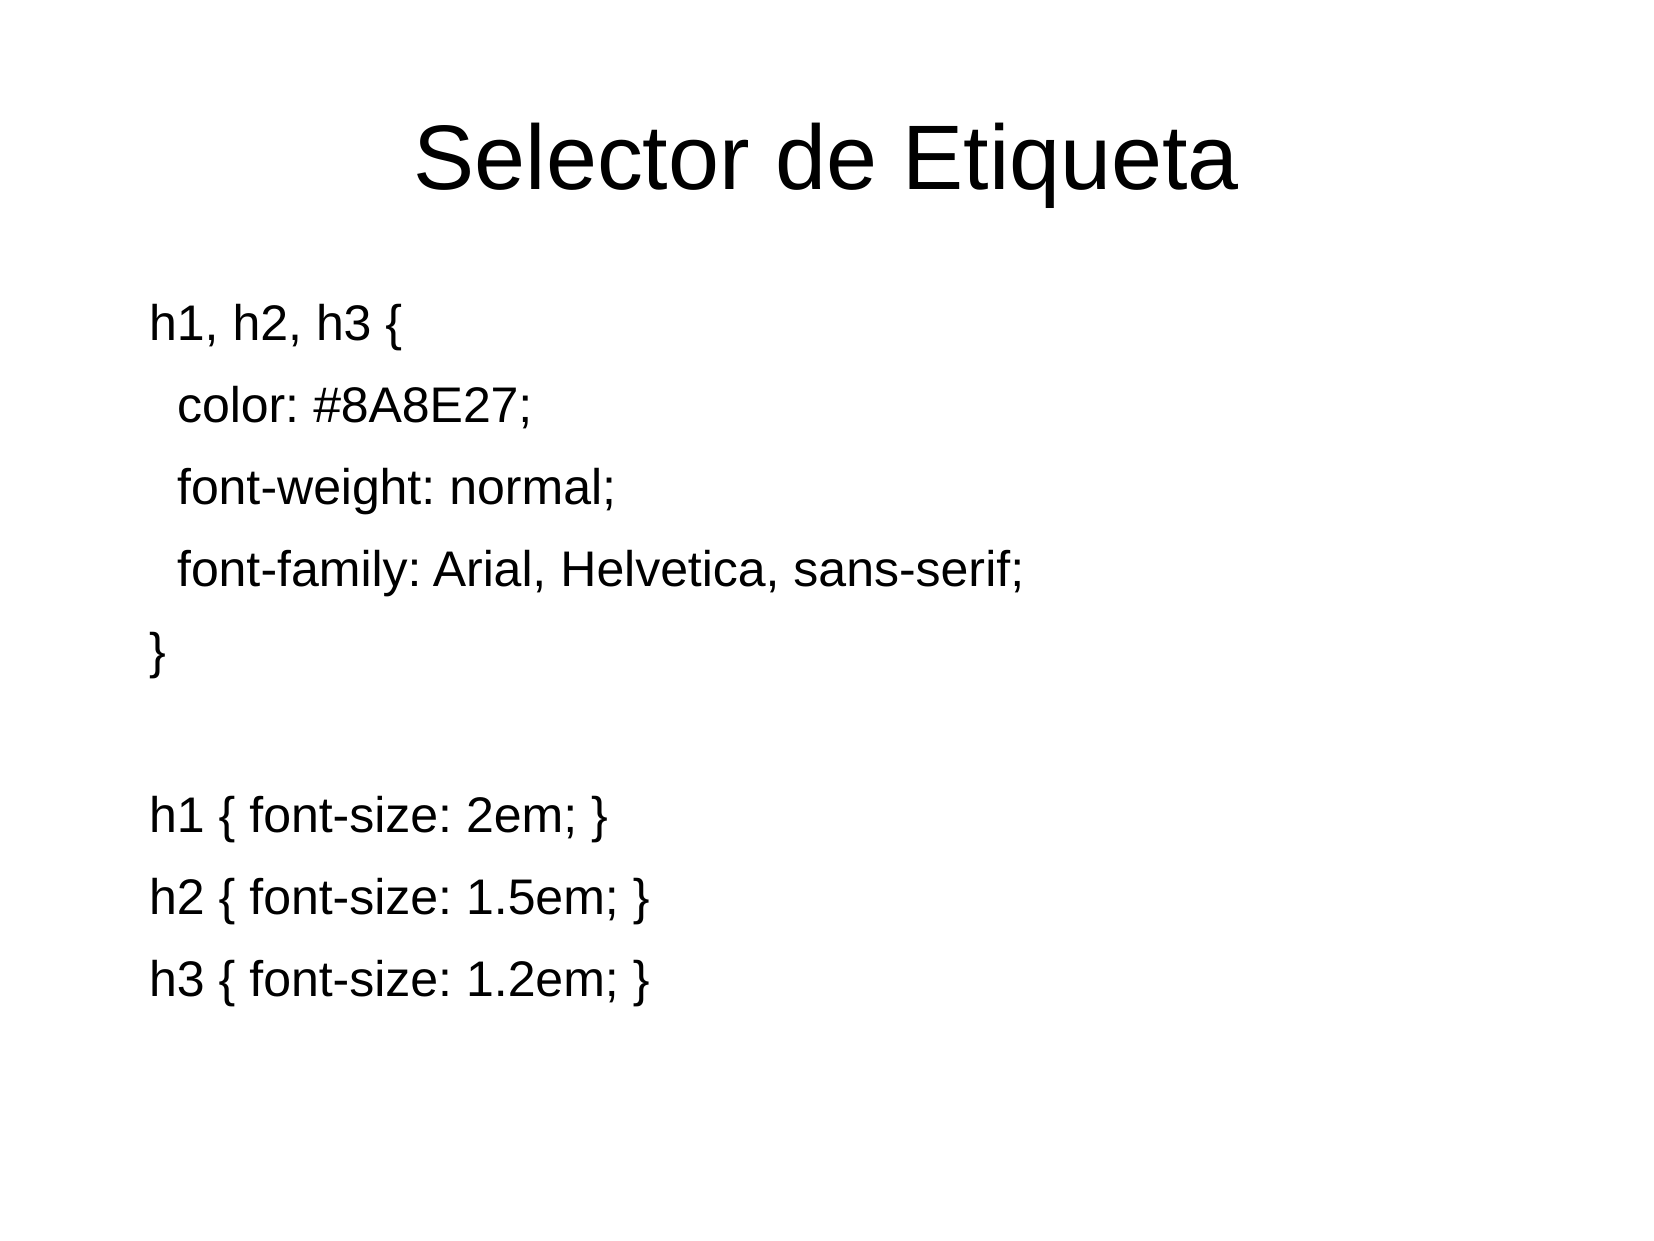

# Selector de Etiqueta
h1, h2, h3 {
 color: #8A8E27;
 font-weight: normal;
 font-family: Arial, Helvetica, sans-serif;
}
h1 { font-size: 2em; }
h2 { font-size: 1.5em; }
h3 { font-size: 1.2em; }